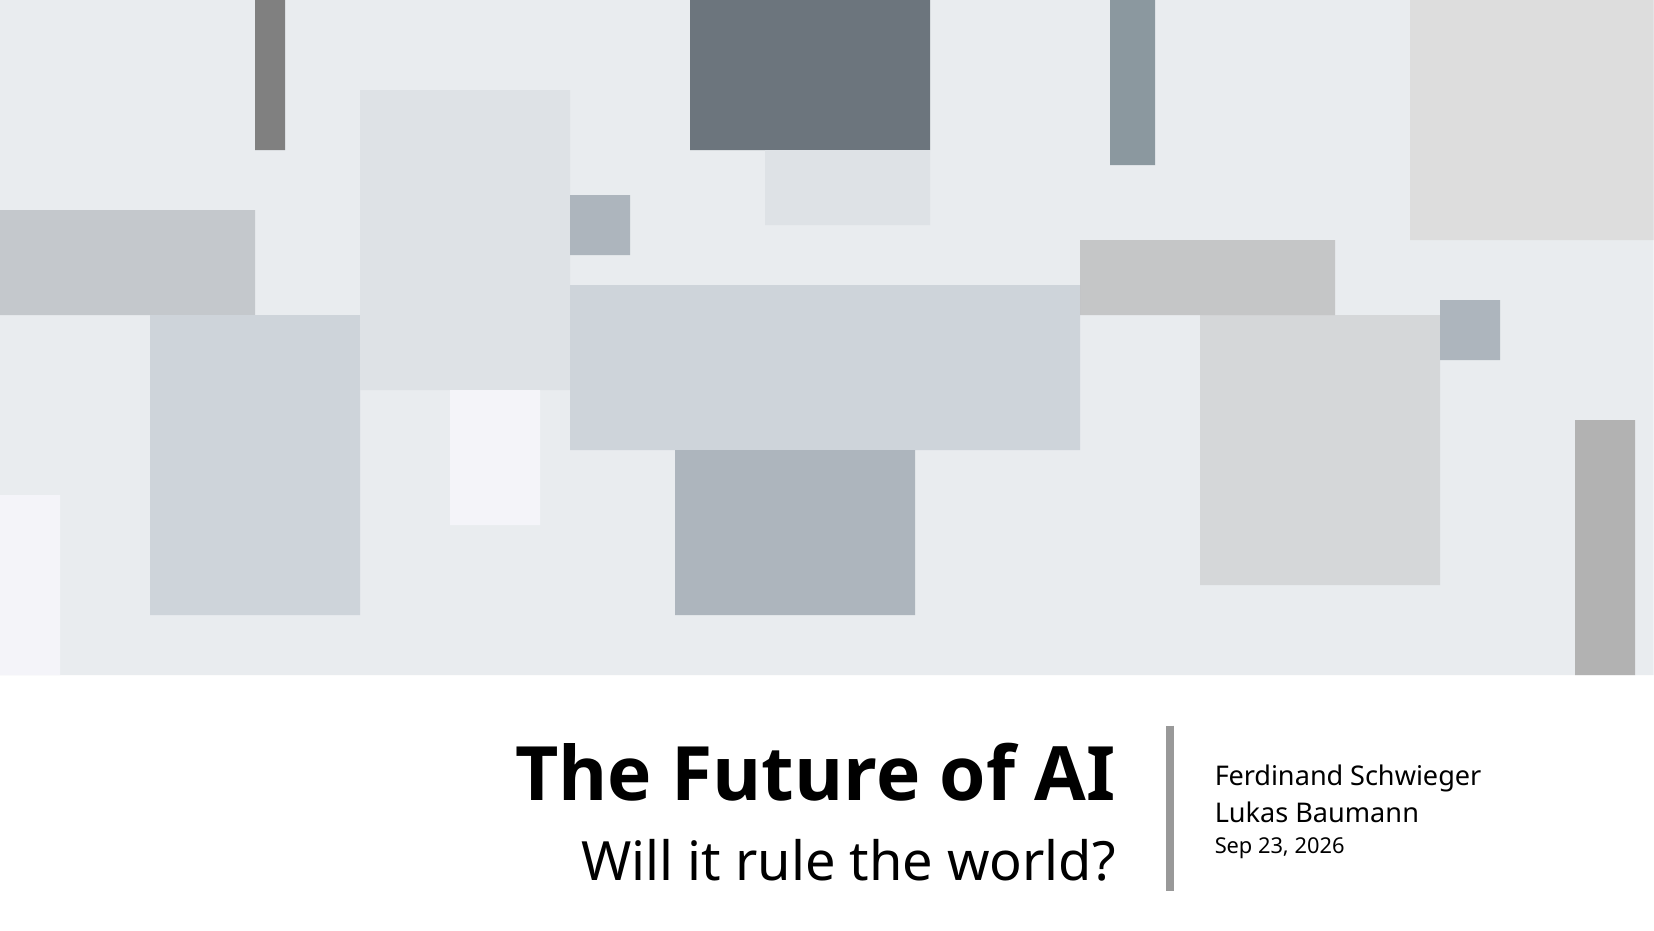

The Future of AI
Will it rule the world?
Ferdinand Schwieger
Lukas Baumann